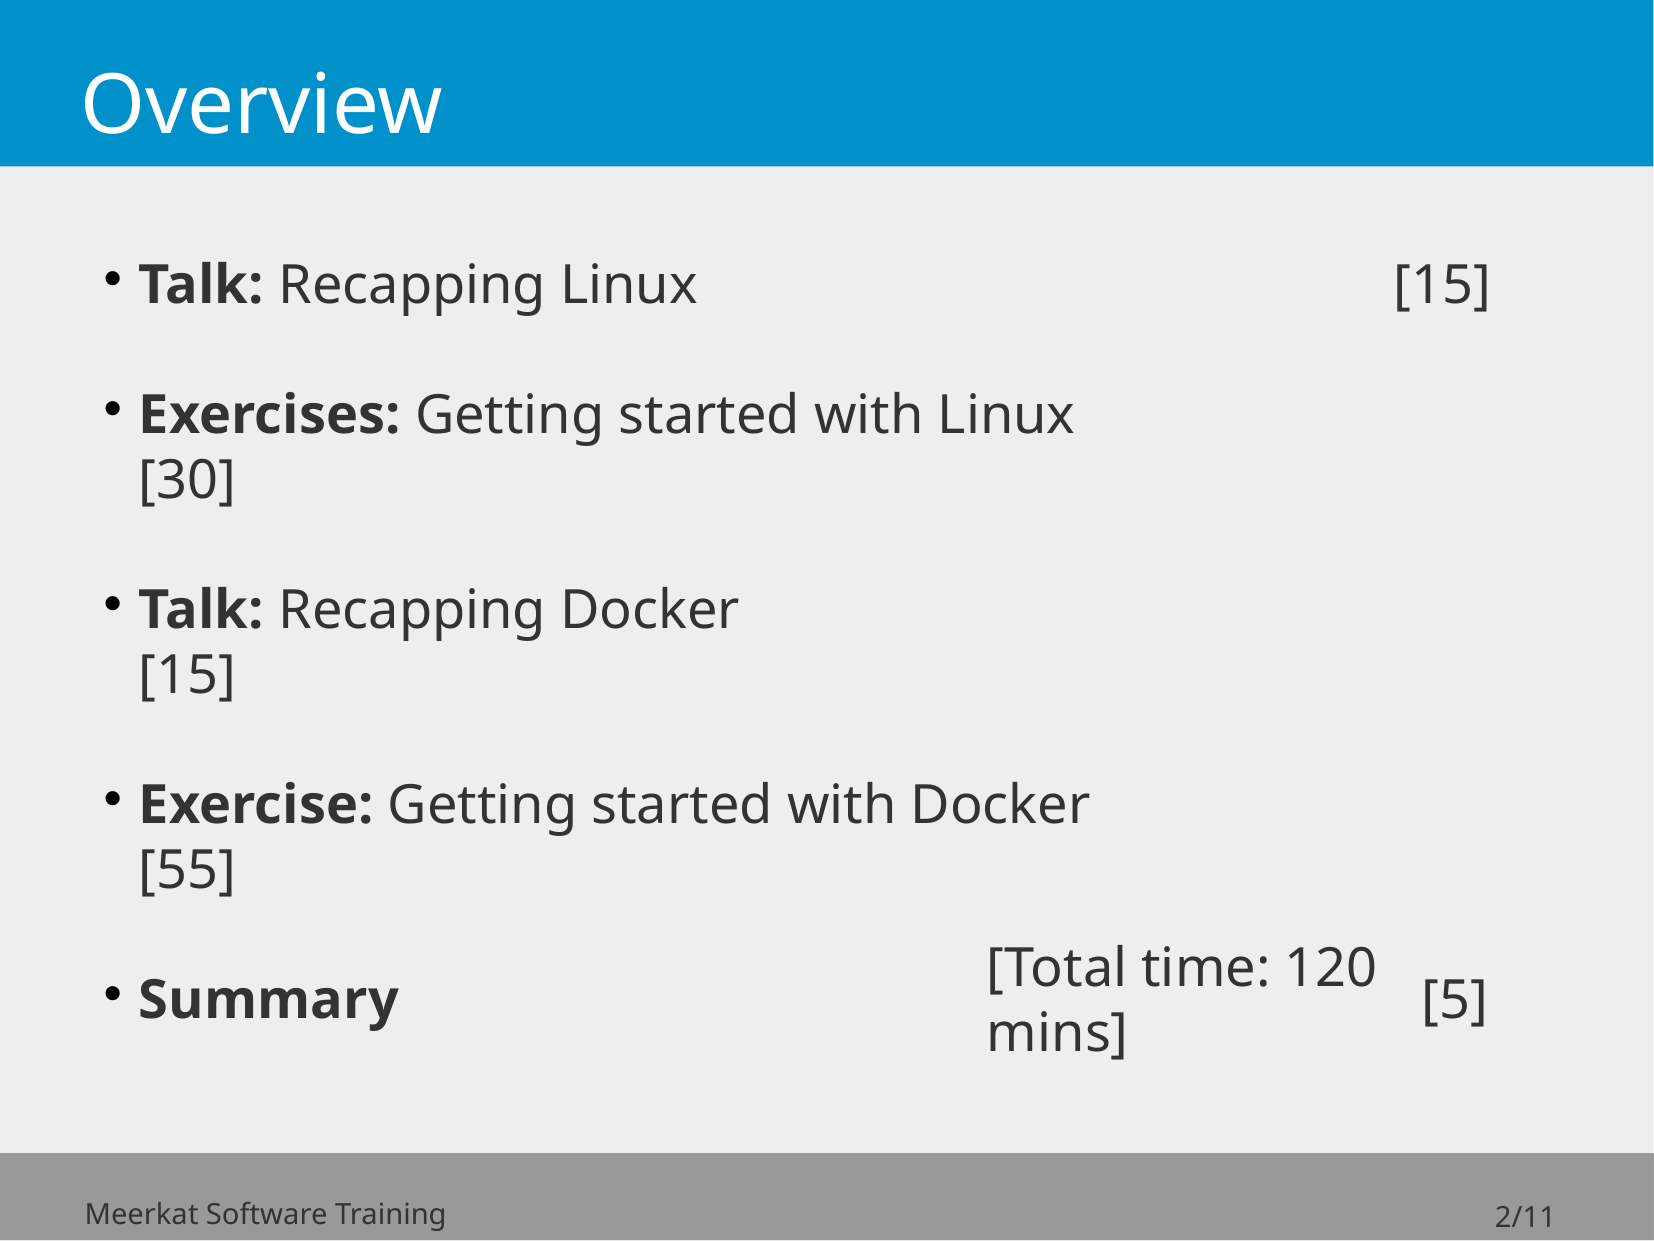

Overview
Talk: Recapping Linux										[15]
Exercises: Getting started with Linux						[30]
Talk: Recapping Docker									 	[15]
Exercise: Getting started with Docker 					[55]
Summary														 [5]
[Total time: 120 mins]